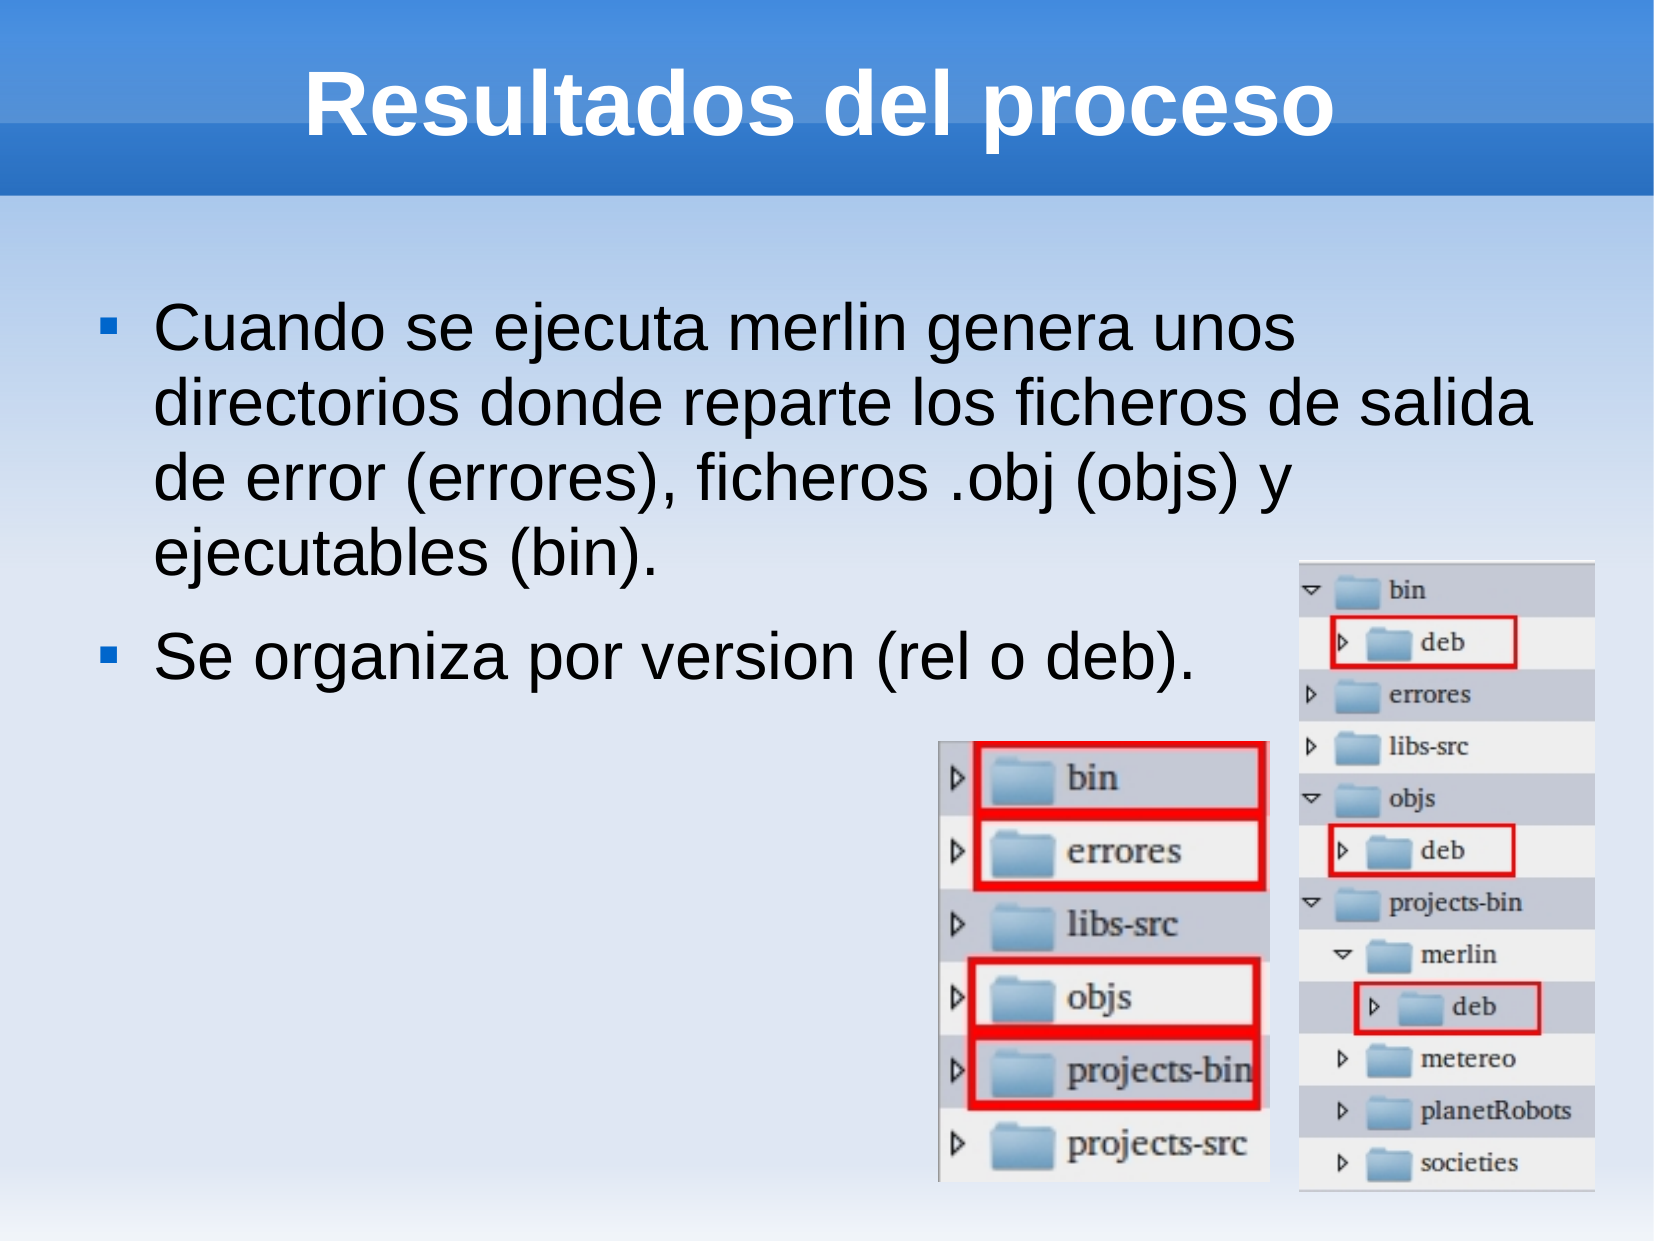

# Resultados del proceso
Cuando se ejecuta merlin genera unos directorios donde reparte los ficheros de salida de error (errores), ficheros .obj (objs) y ejecutables (bin).
Se organiza por version (rel o deb).